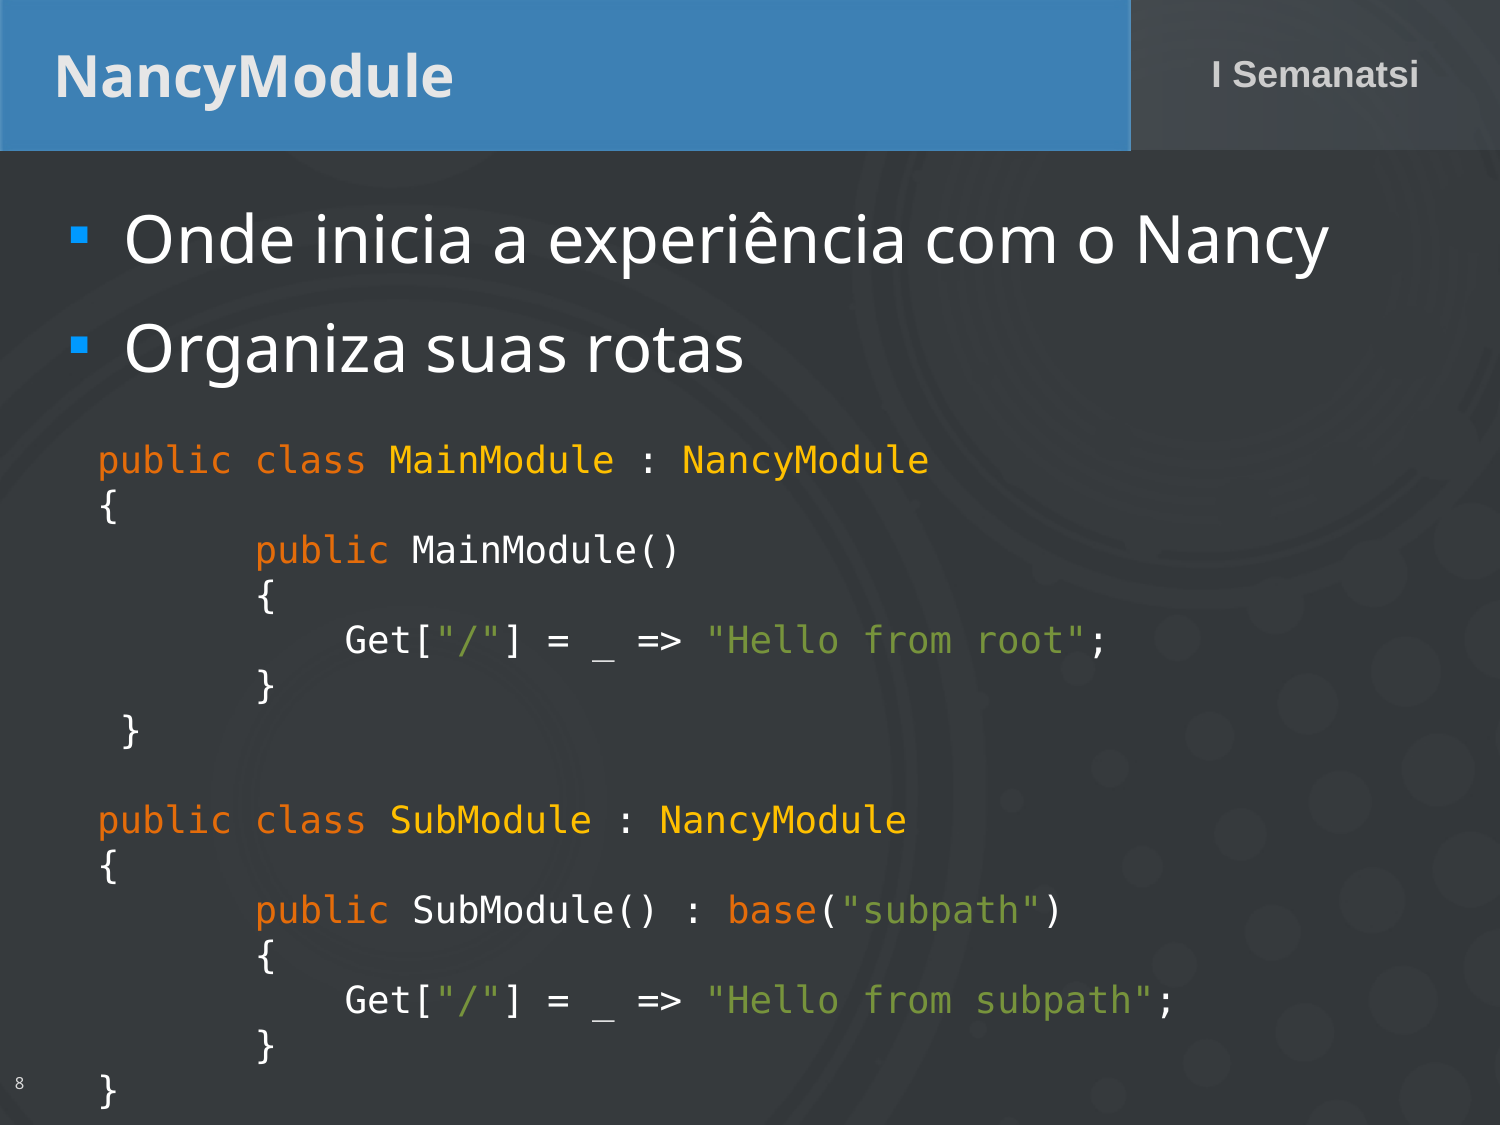

NancyModule
# Onde inicia a experiência com o Nancy
Organiza suas rotas
 public class MainModule : NancyModule
 {
 public MainModule()
 {
 Get["/"] = _ => "Hello from root";
 }
 }
 public class SubModule : NancyModule
 {
 public SubModule() : base("subpath")
 {
 Get["/"] = _ => "Hello from subpath";
 }
 }
8